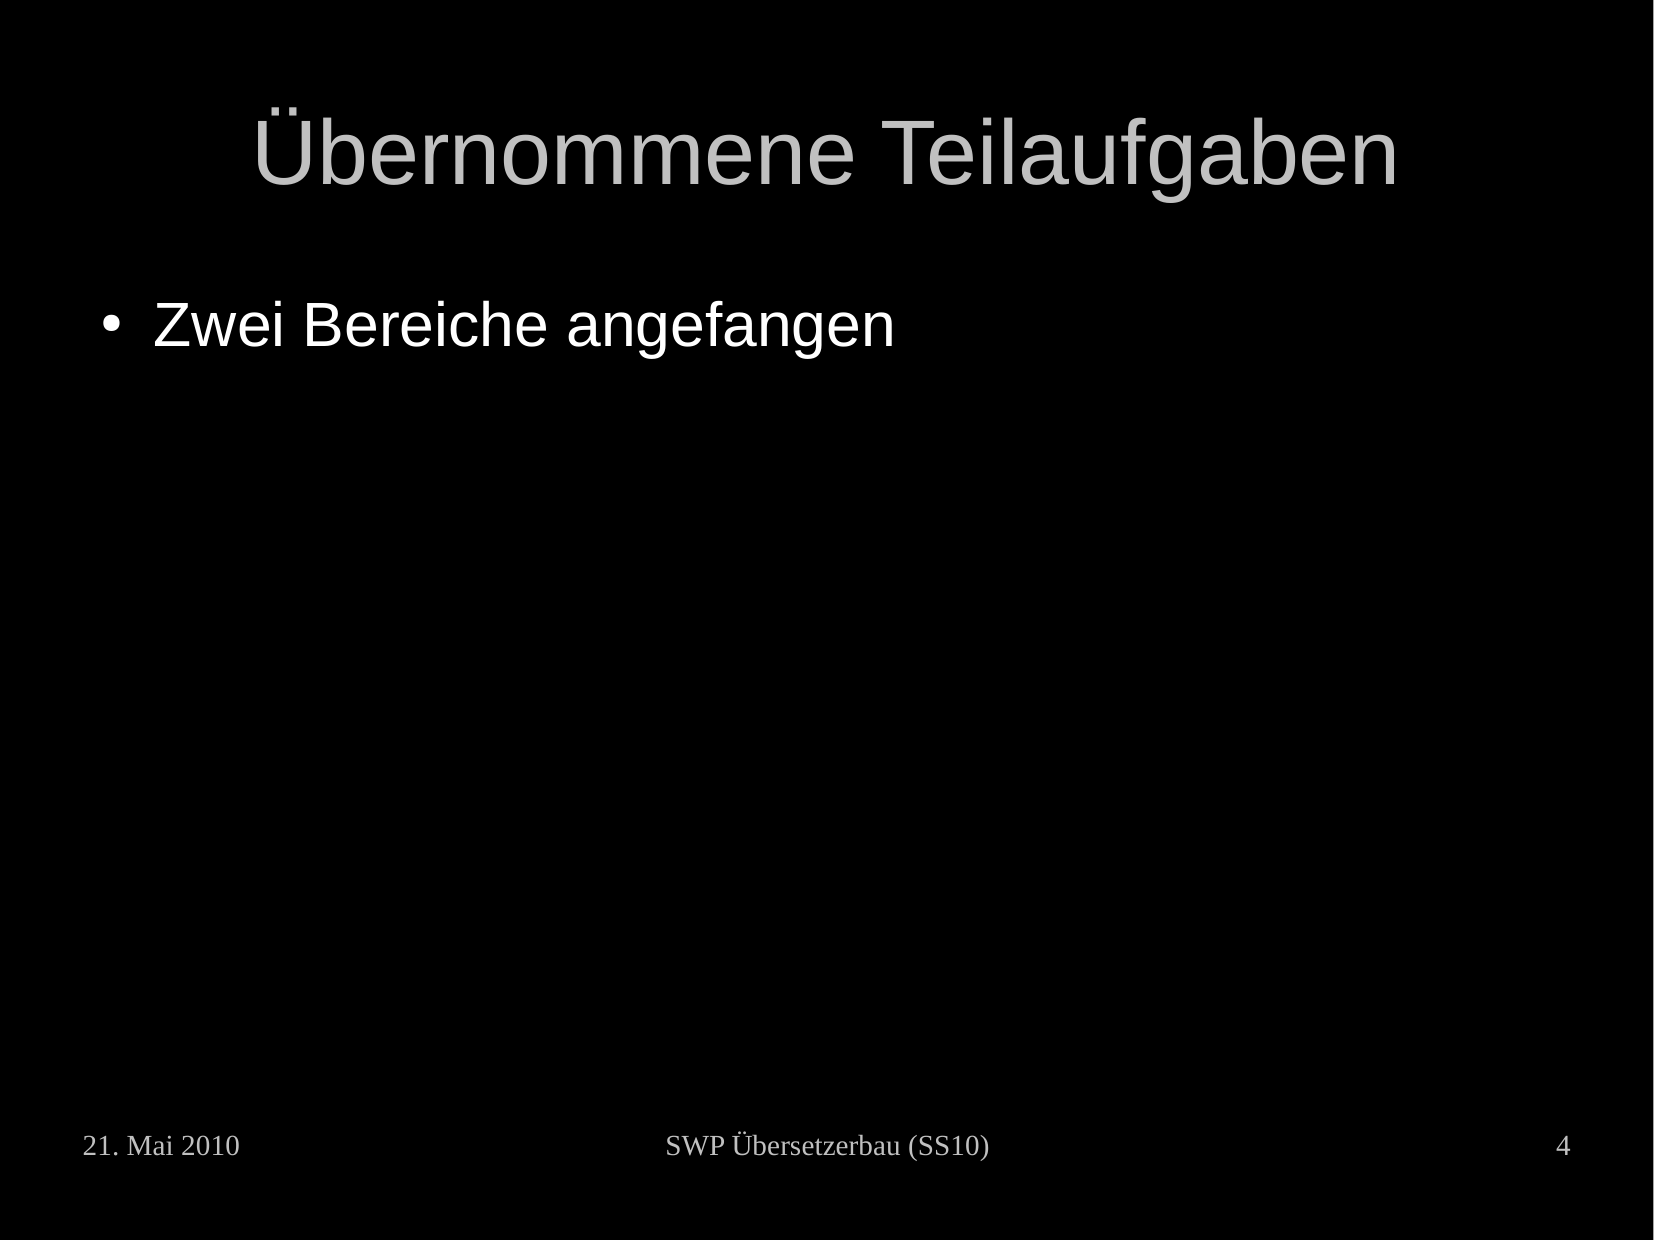

# Übernommene Teilaufgaben
Zwei Bereiche angefangen
4